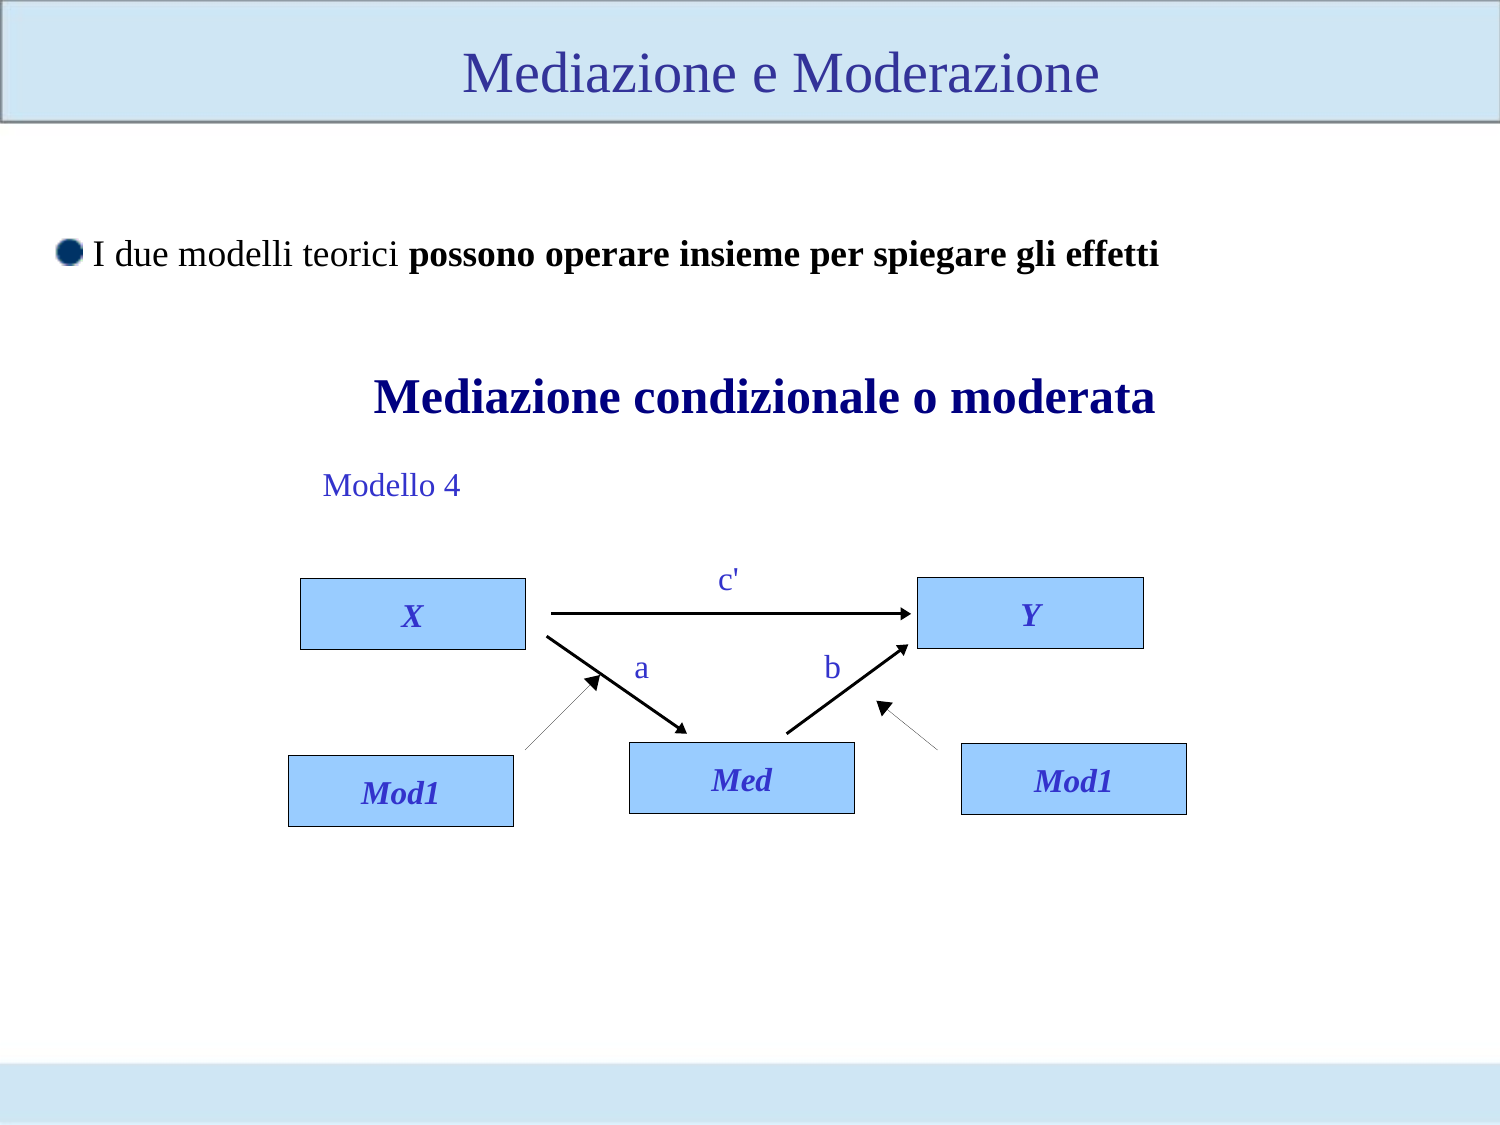

# Mediazione e Moderazione
 I due modelli teorici possono operare insieme per spiegare gli effetti
Mediazione condizionale o moderata
Modello 4
c'
Y
X
a
b
Med
Mod1
Mod1